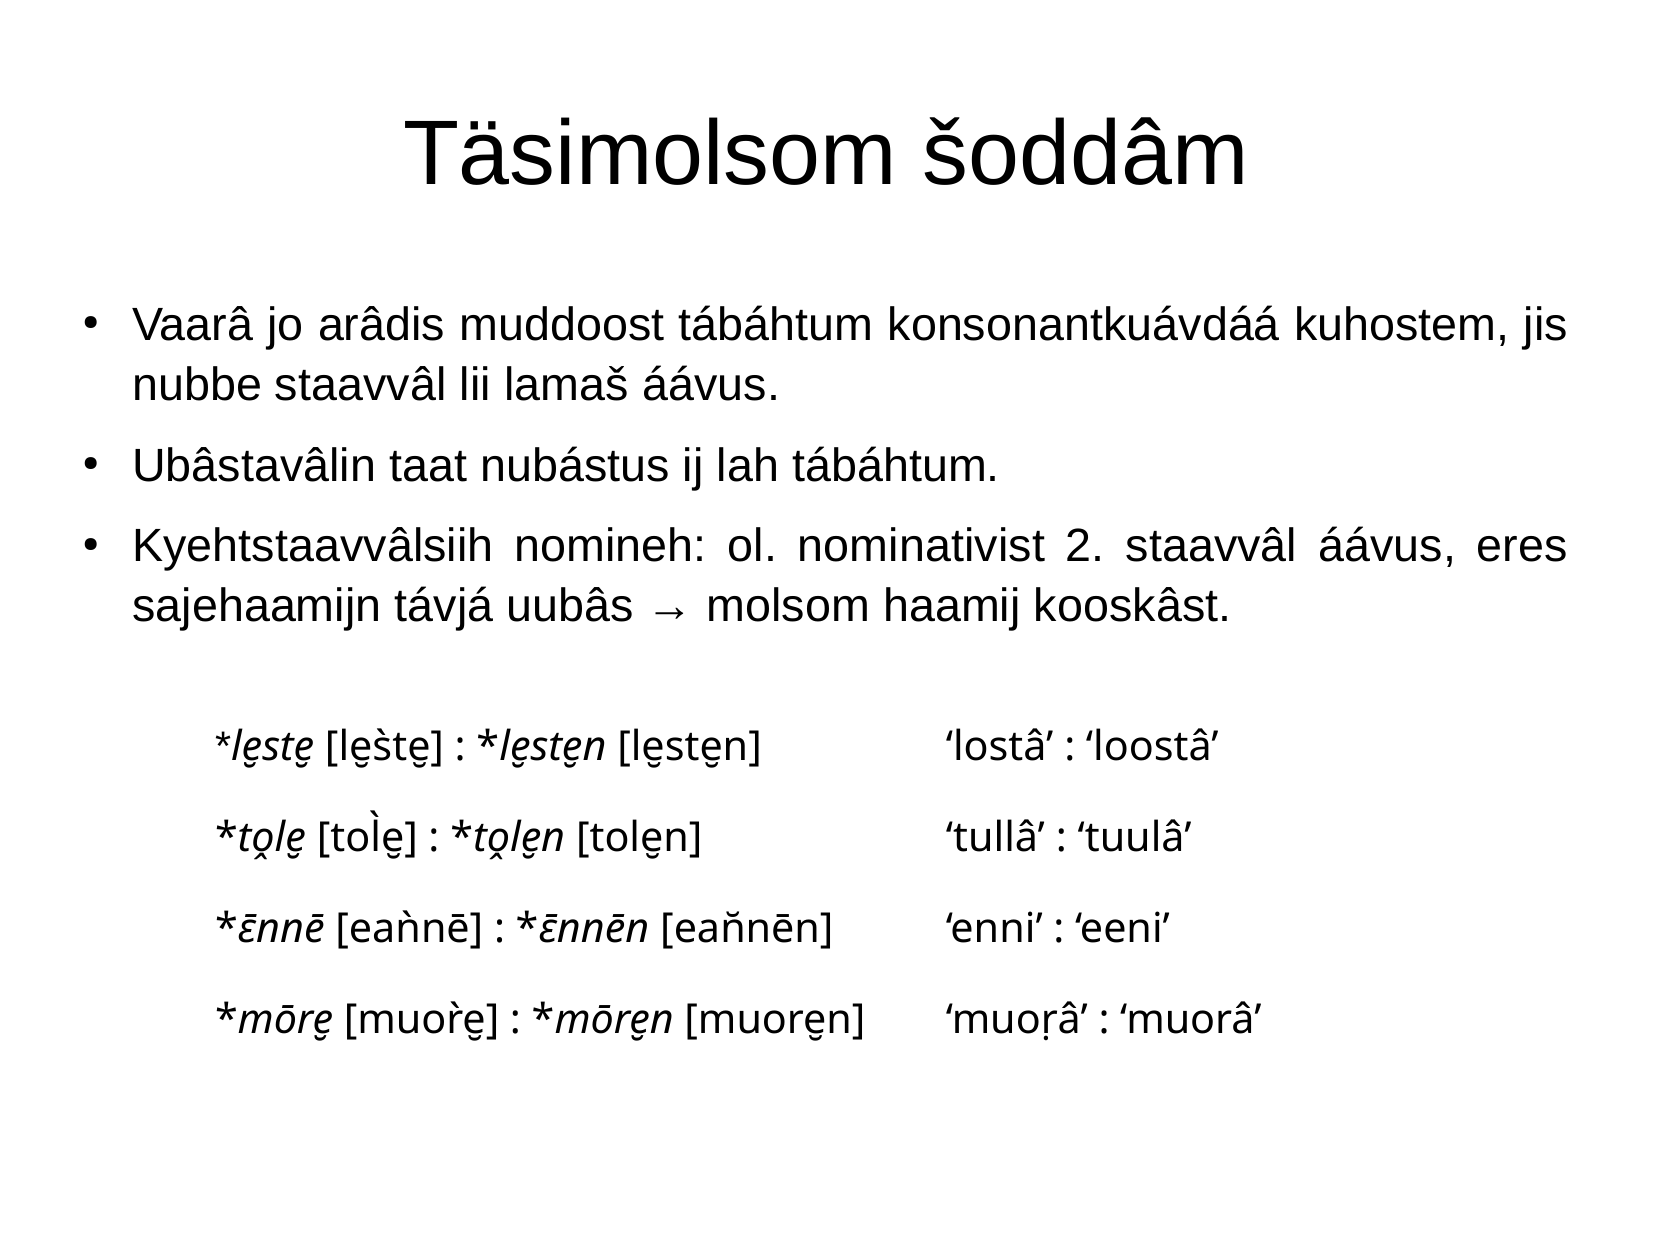

# Täsimolsom šoddâm
Vaarâ jo arâdis muddoost tábáhtum konsonantkuávdáá kuhostem, jis nubbe staavvâl lii lamaš áávus.
Ubâstavâlin taat nubástus ij lah tábáhtum.
Kyehtstaavvâlsiih nomineh: ol. nominativist 2. staavvâl áávus, eres sajehaamijn távjá uubâs → molsom haamij kooskâst.
*le̮ste̮ [le̮s̀te̮] : *le̮ste̮n [le̮ste̮n]			 	 	‘lostâ’ : ‘loostâ’
*to̭le̮ [tol̀e̮] : *to̭le̮n [tole̮n]			 					 		 	‘tullâ’ : ‘tuulâ’
*ɛ̄nnē [eaǹnē] : *ɛ̄nnēn [ean̆nēn]		 	‘enni’ : ‘eeni’
*mōre̮ [muor̀e̮] : *mōre̮n [muore̮n]		 	‘muoṛâ’ : ‘muorâ’